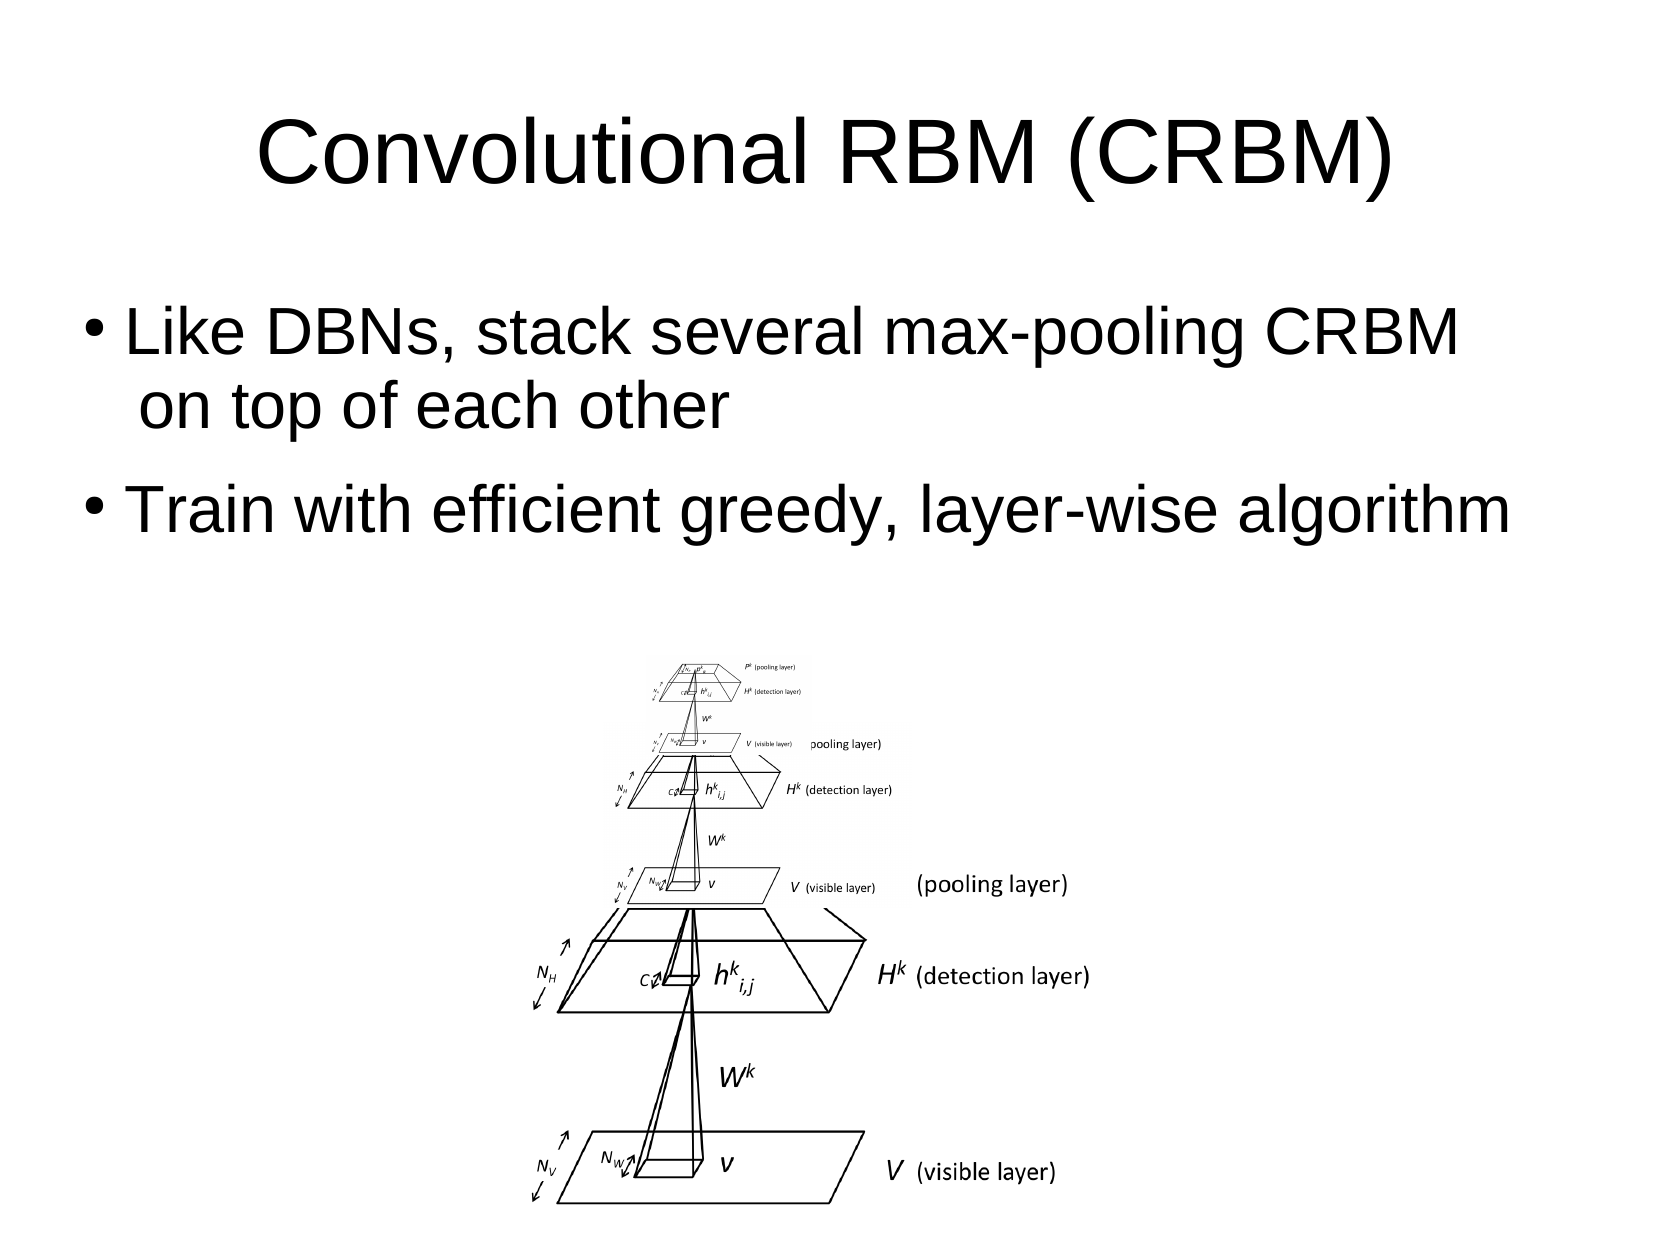

# Convolutional RBM (CRBM)
 Like DBNs, stack several max-pooling CRBM on top of each other
 Train with efficient greedy, layer-wise algorithm